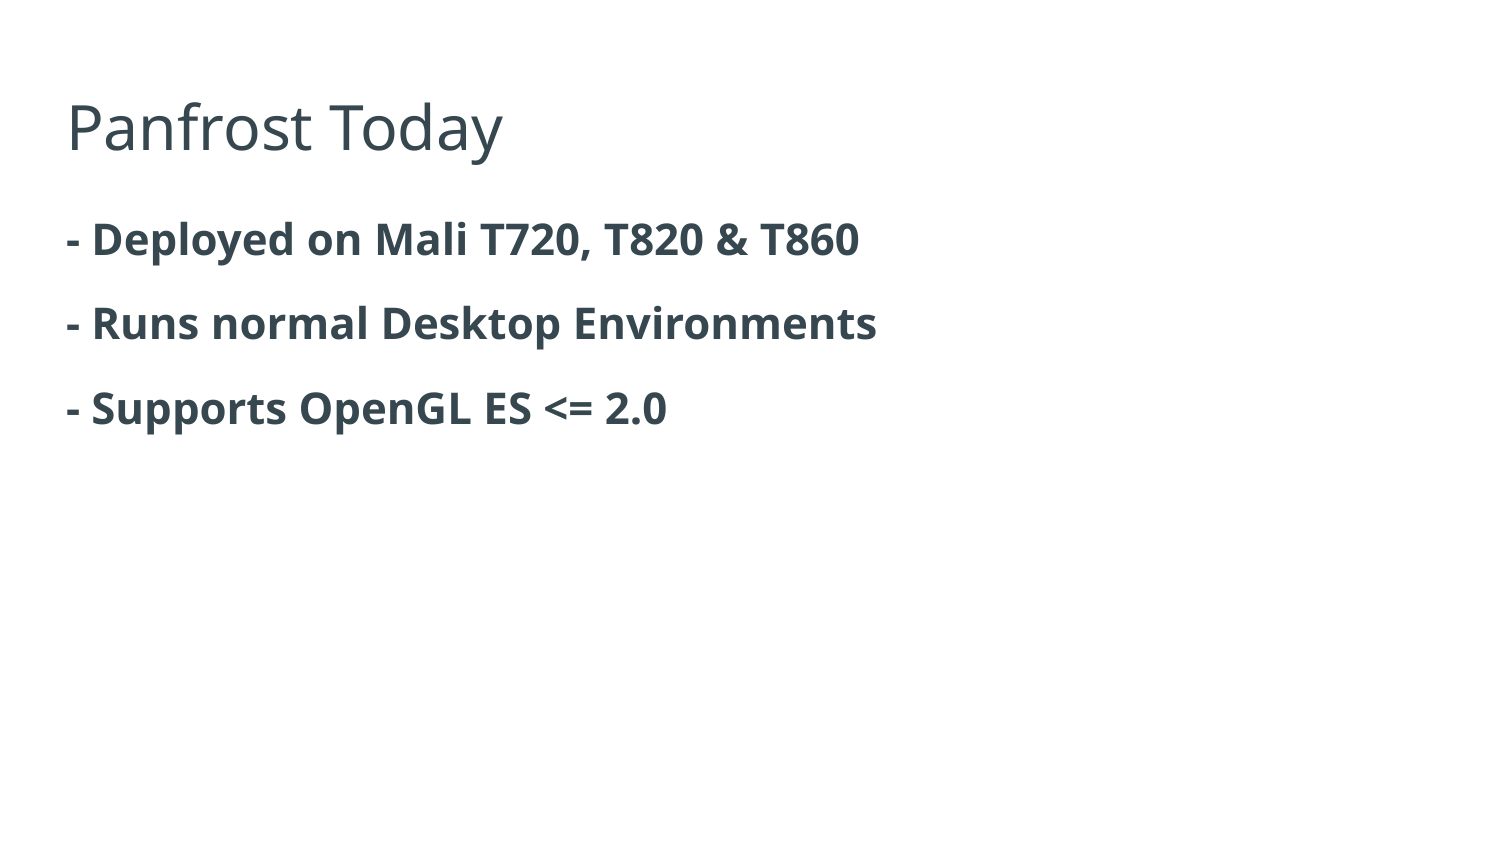

# Panfrost Today
- Deployed on Mali T720, T820 & T860
- Runs normal Desktop Environments
- Supports OpenGL ES <= 2.0